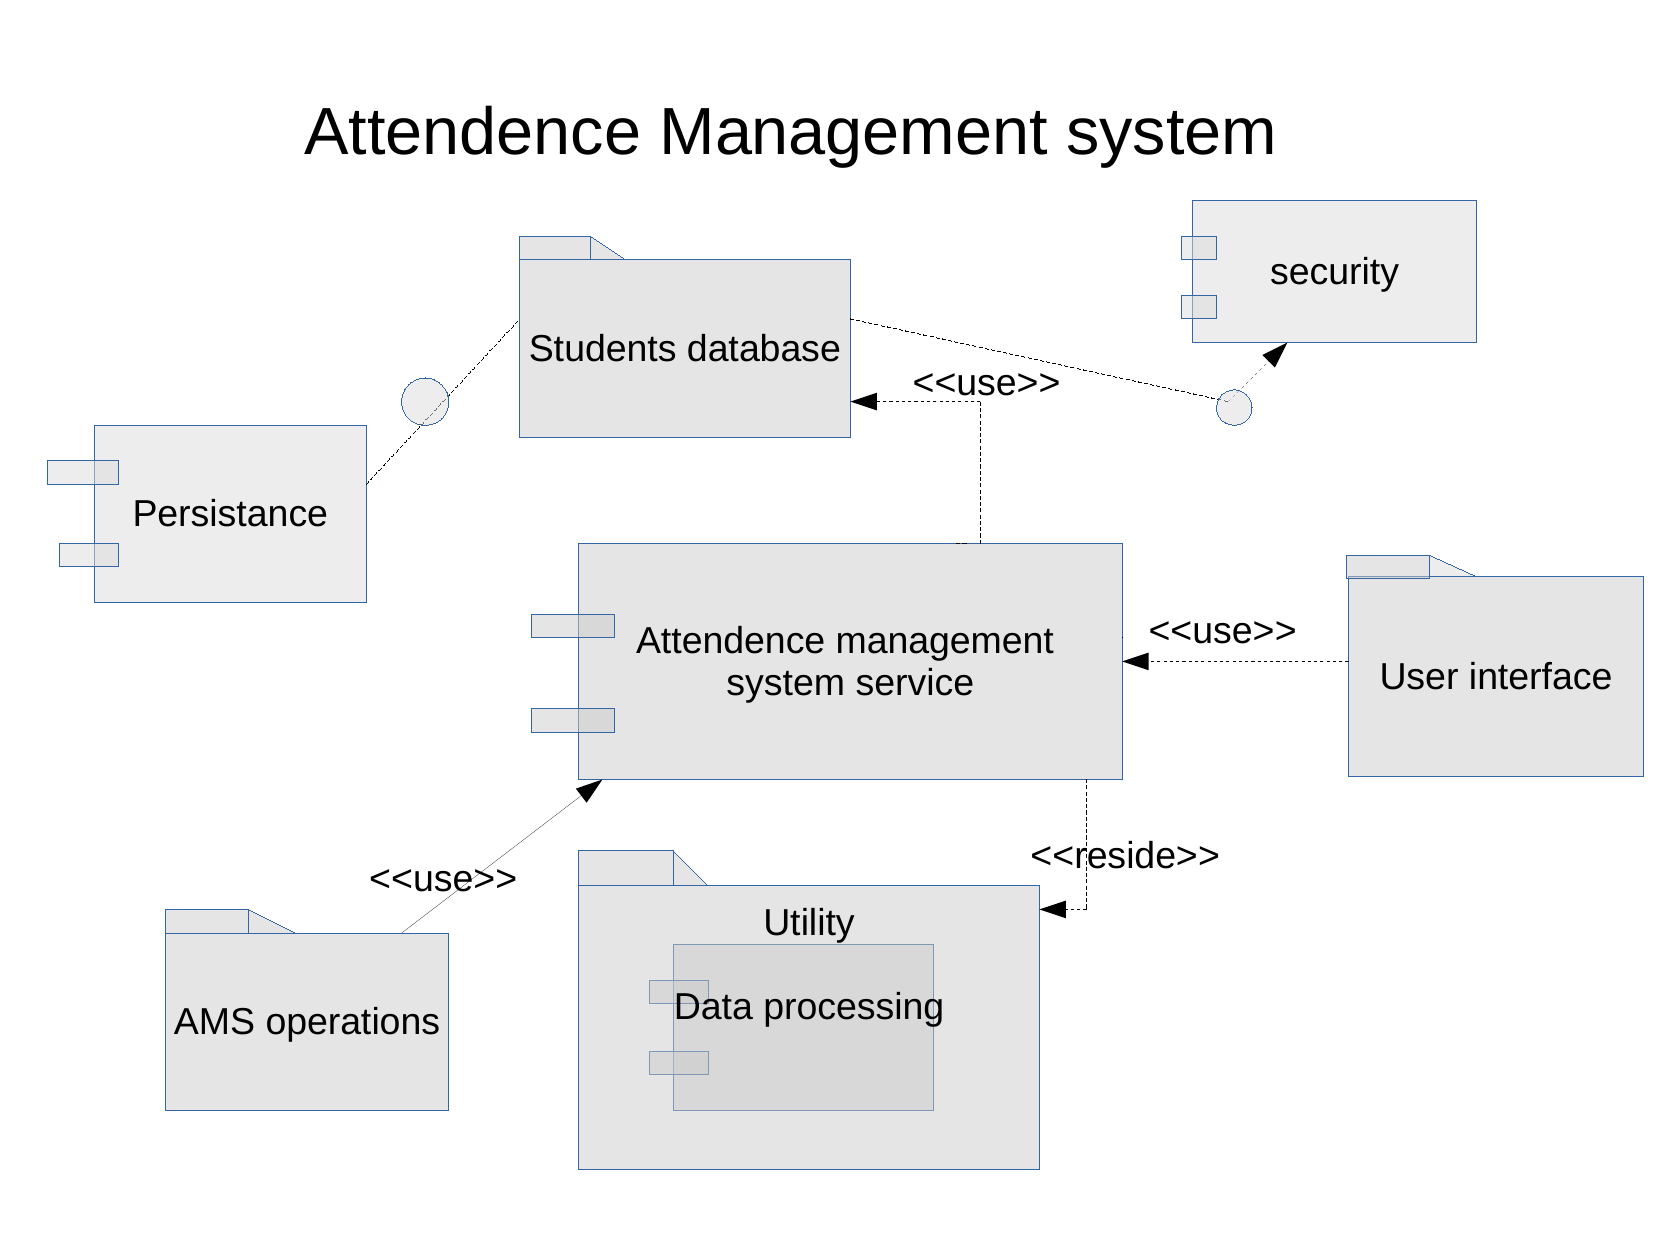

# Attendence Management system
security
Students database
<<use>>
Persistance
Attendence management
system service
User interface
<<use>>
<<reside>>
<<use>>
Utility
Data processing
AMS operations